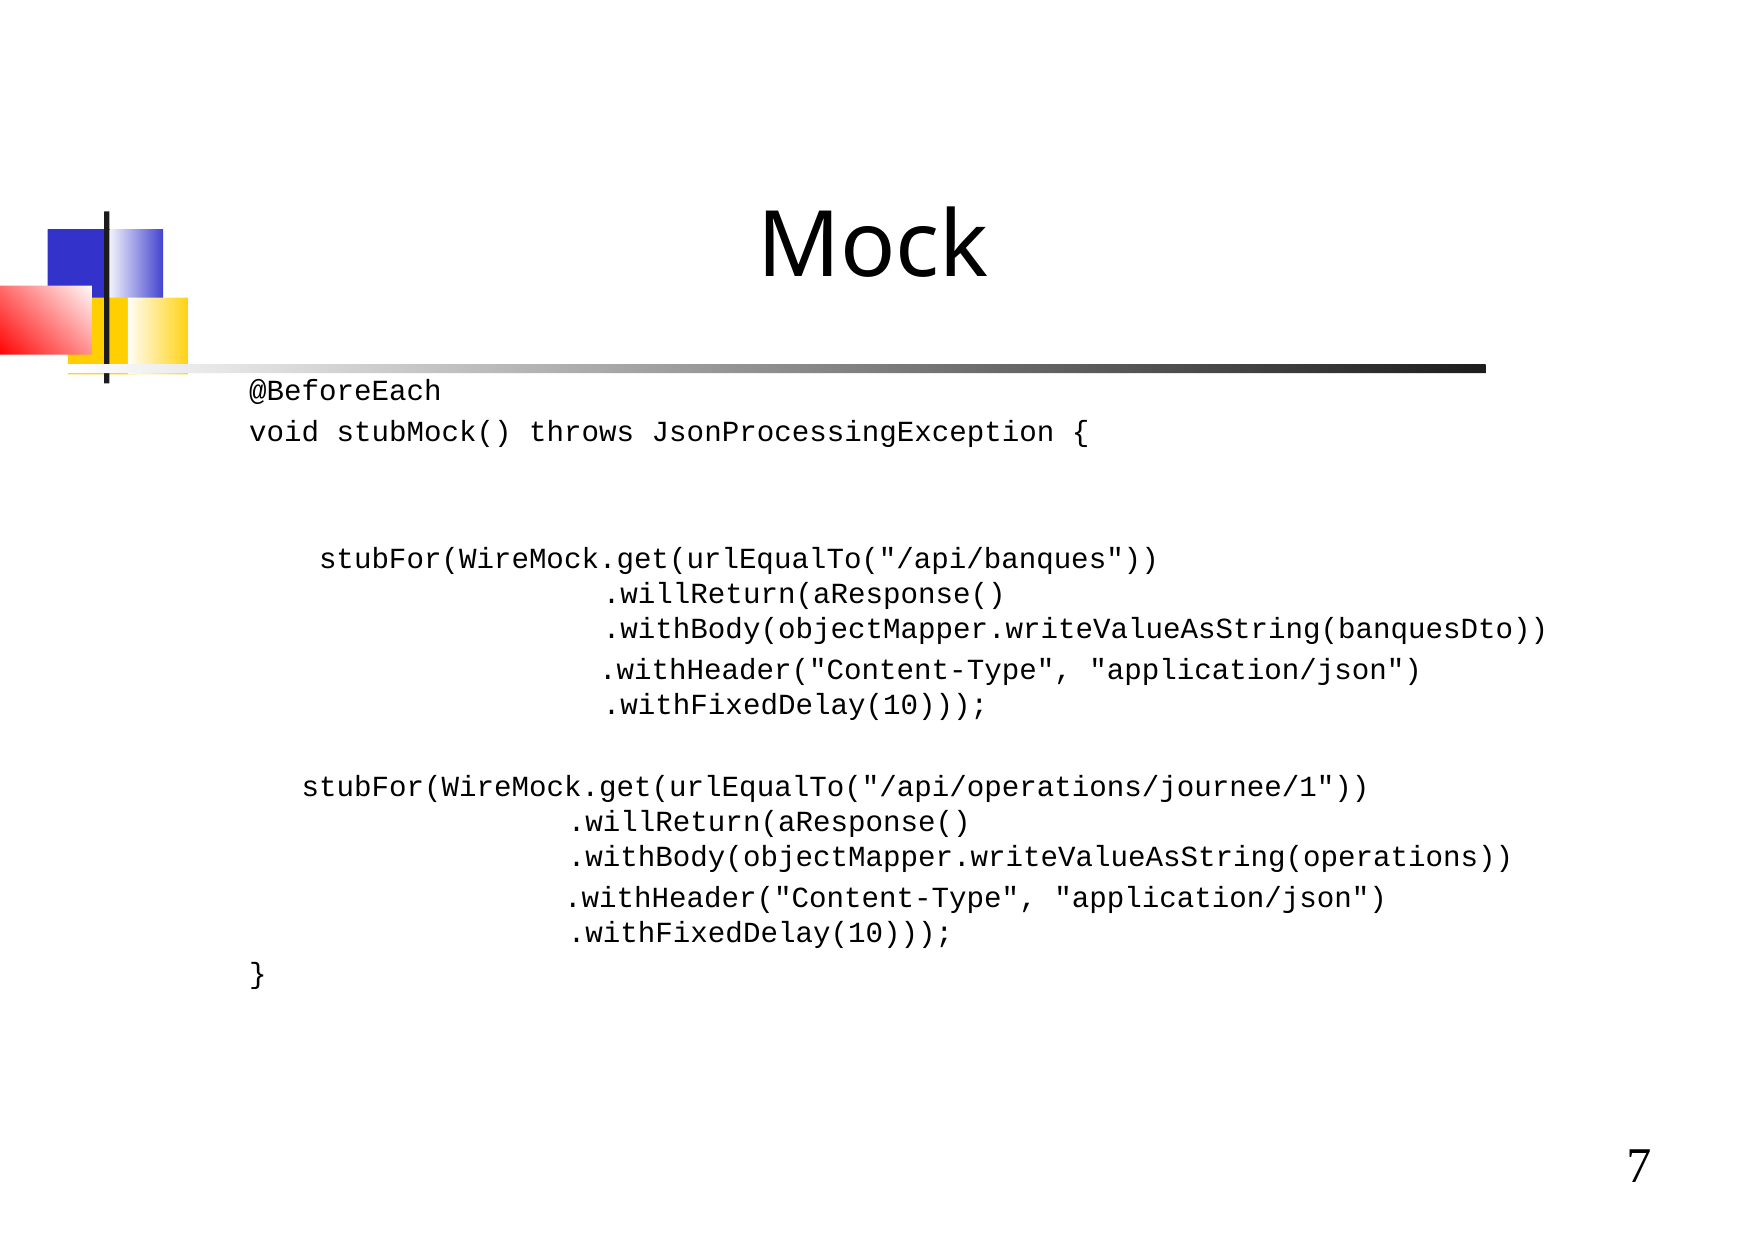

# Mock
 @BeforeEach
 void stubMock() throws JsonProcessingException {
 stubFor(WireMock.get(urlEqualTo("/api/banques"))
 .willReturn(aResponse()
 .withBody(objectMapper.writeValueAsString(banquesDto))
 .withHeader("Content-Type", "application/json")
 .withFixedDelay(10)));
 stubFor(WireMock.get(urlEqualTo("/api/operations/journee/1"))
 .willReturn(aResponse()
 .withBody(objectMapper.writeValueAsString(operations))
 .withHeader("Content-Type", "application/json")
 .withFixedDelay(10)));
 }